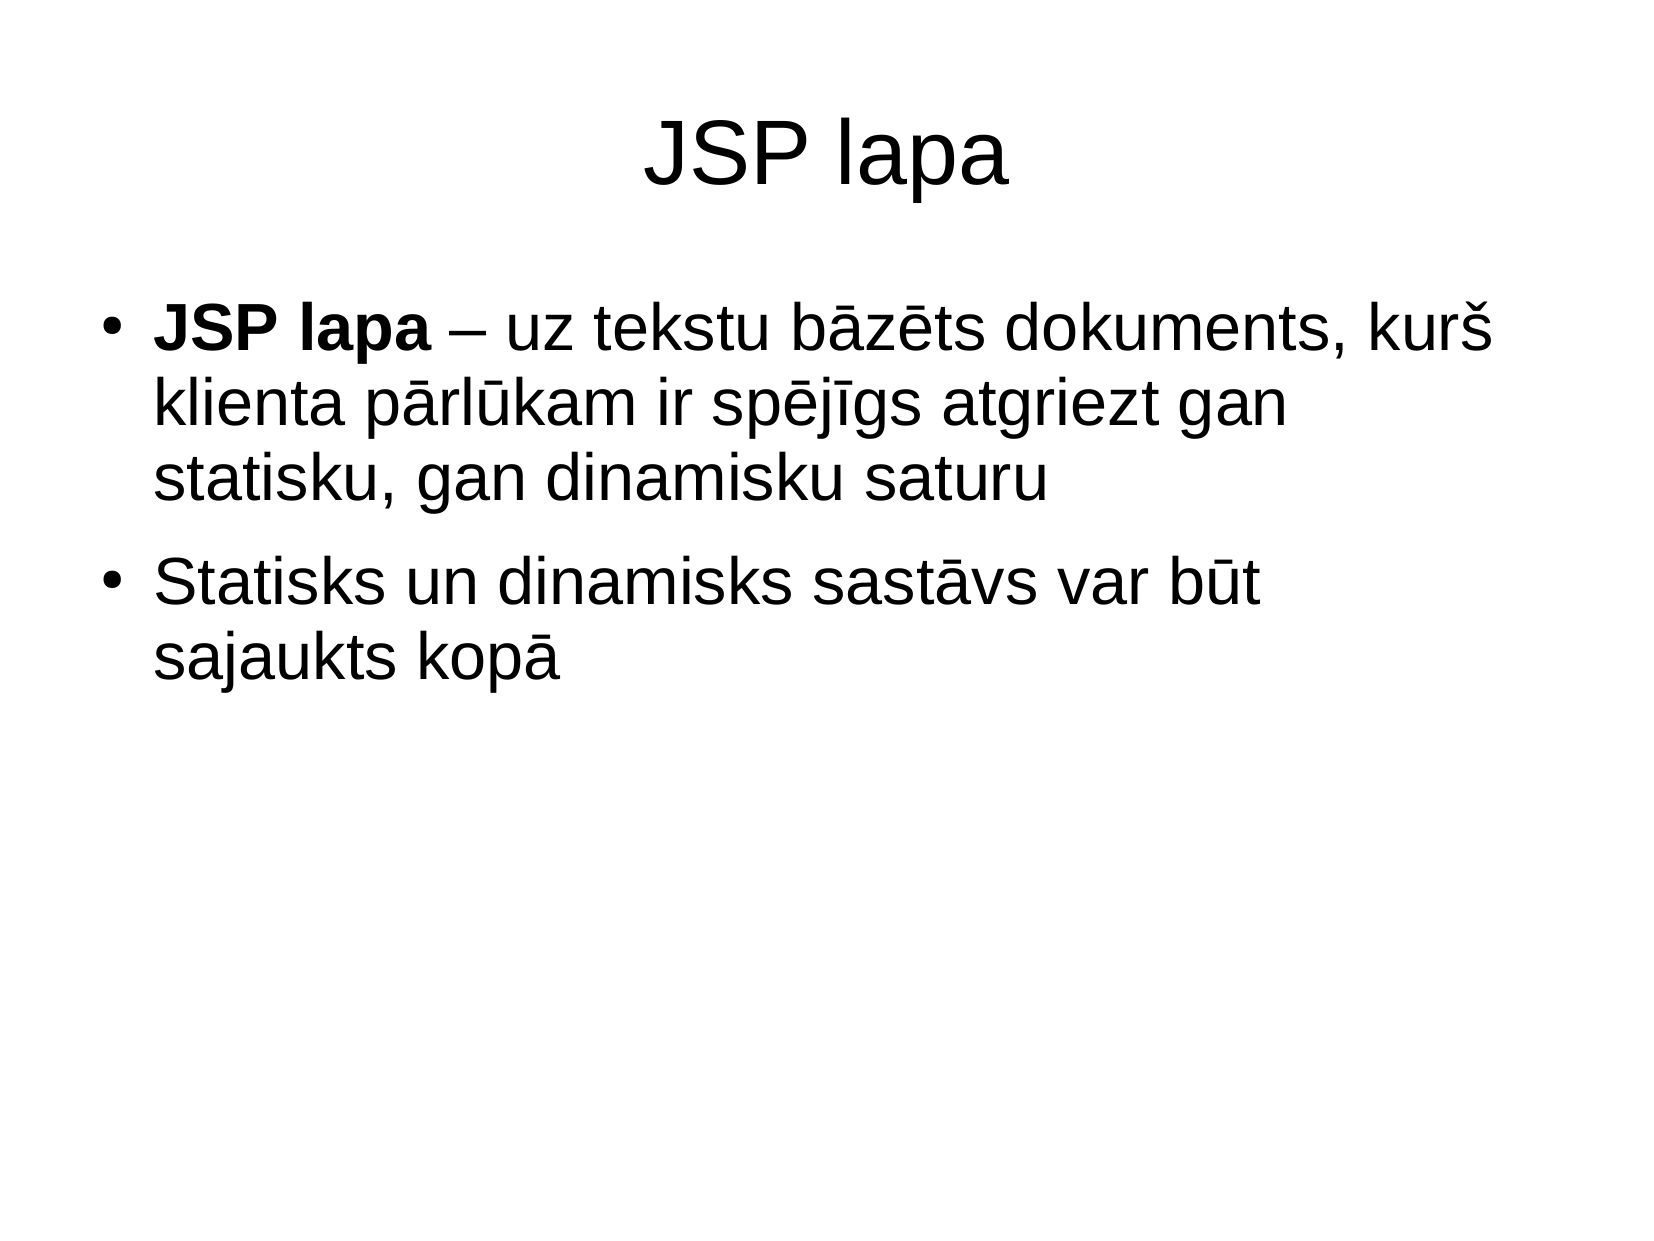

# JSP lapa
JSP lapa – uz tekstu bāzēts dokuments, kurš klienta pārlūkam ir spējīgs atgriezt gan statisku, gan dinamisku saturu
Statisks un dinamisks sastāvs var būt sajaukts kopā